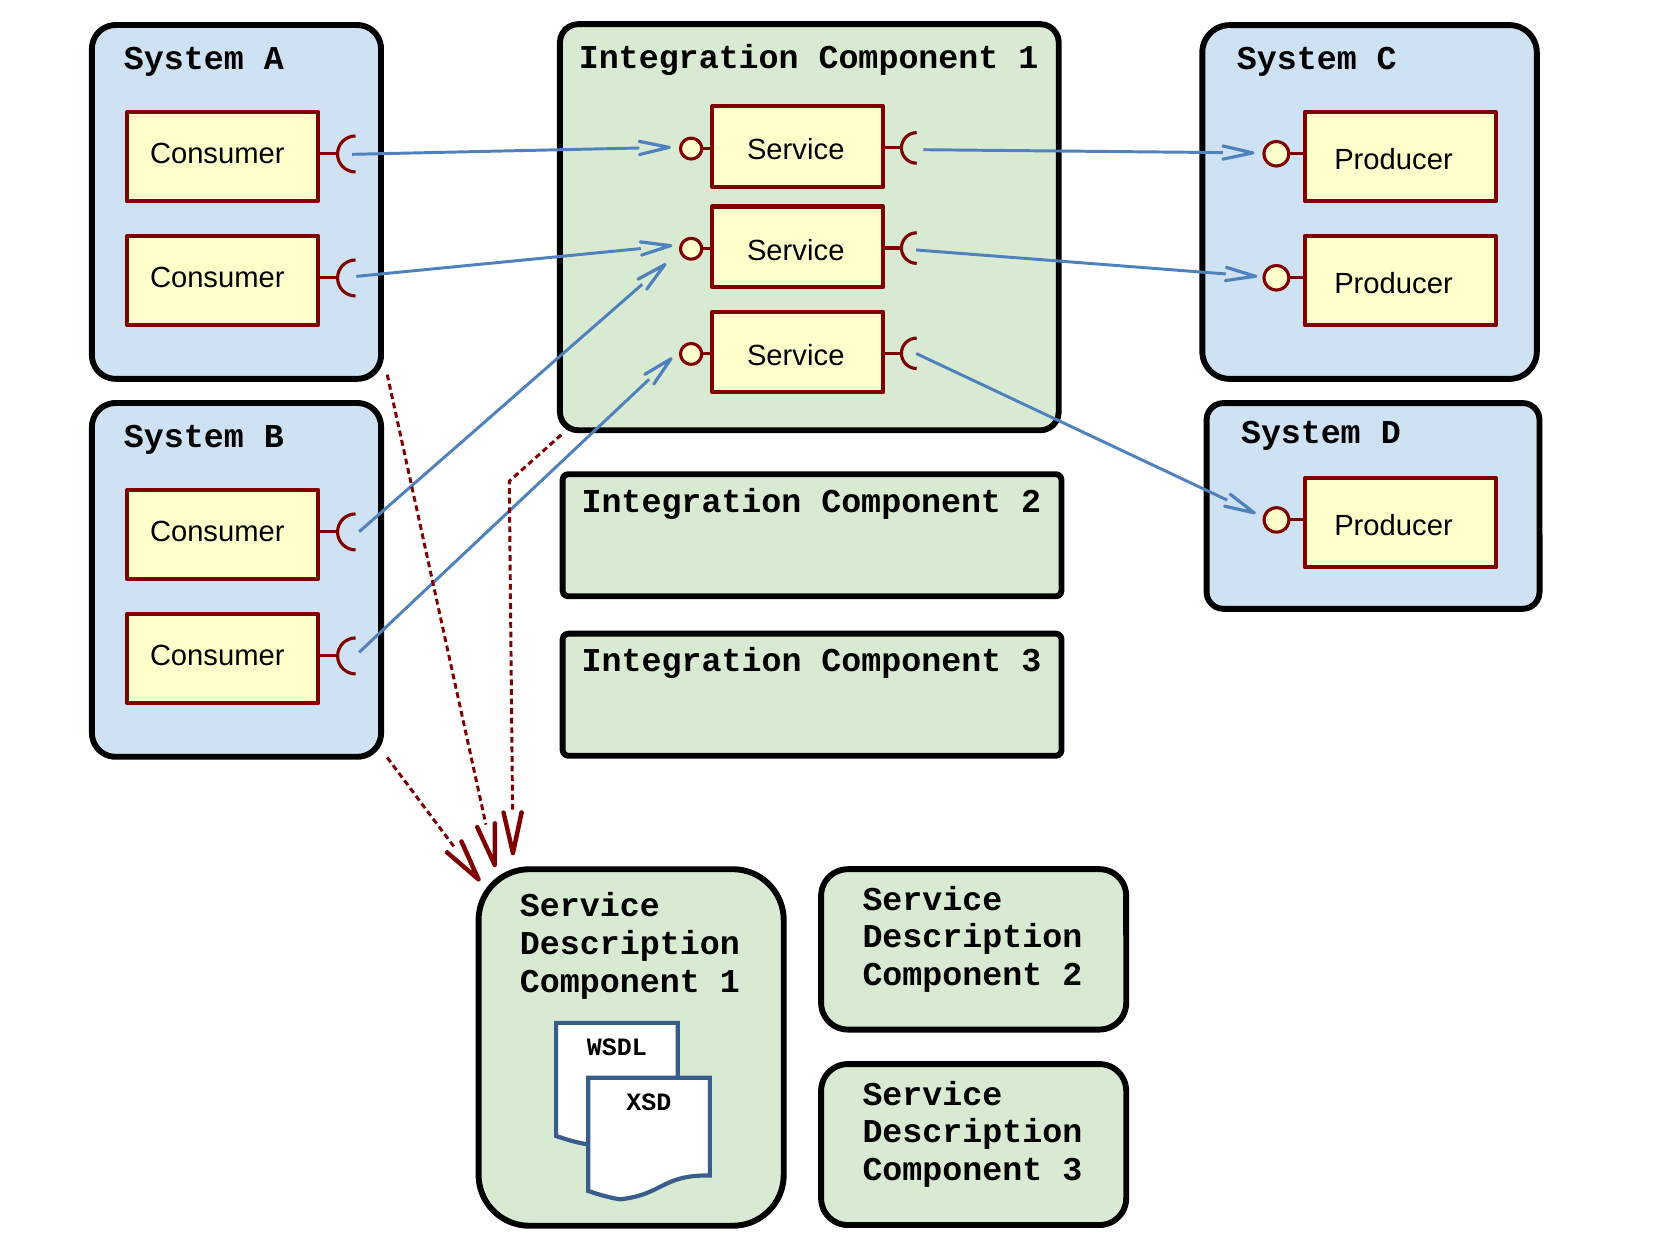

Integration Component 1
System A
System C
Service
Service
Service
Consumer
Producer
Consumer
Producer
System B
System D
Integration Component 2
Producer
Consumer
Consumer
Integration Component 3
Service
Description Component 2
Service
Description Component 1
WSDL
Service
Description Component 3
XSD